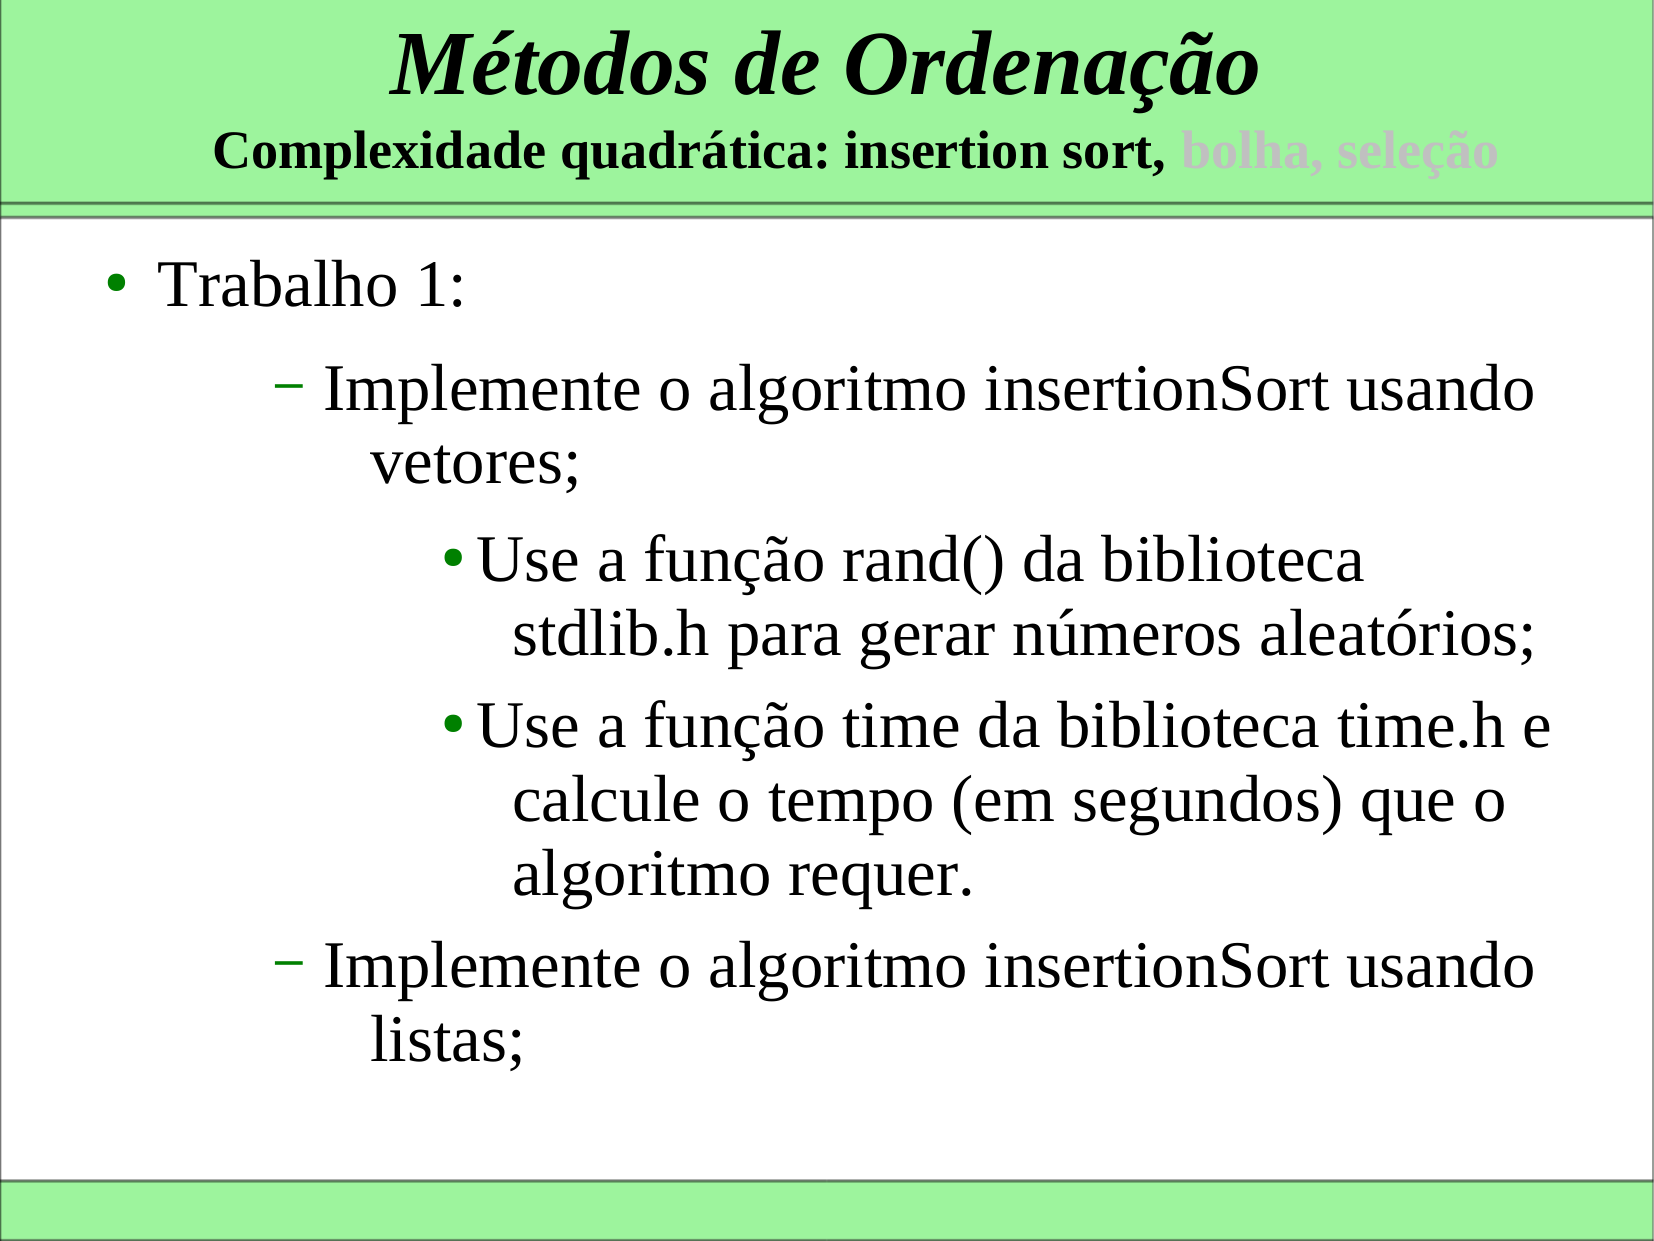

# Métodos de Ordenação
Complexidade quadrática: insertion sort, bolha, seleção
Trabalho 1:
Implemente o algoritmo insertionSort usando vetores;
Use a função rand() da biblioteca stdlib.h para gerar números aleatórios;
Use a função time da biblioteca time.h e calcule o tempo (em segundos) que o algoritmo requer.
Implemente o algoritmo insertionSort usando listas;